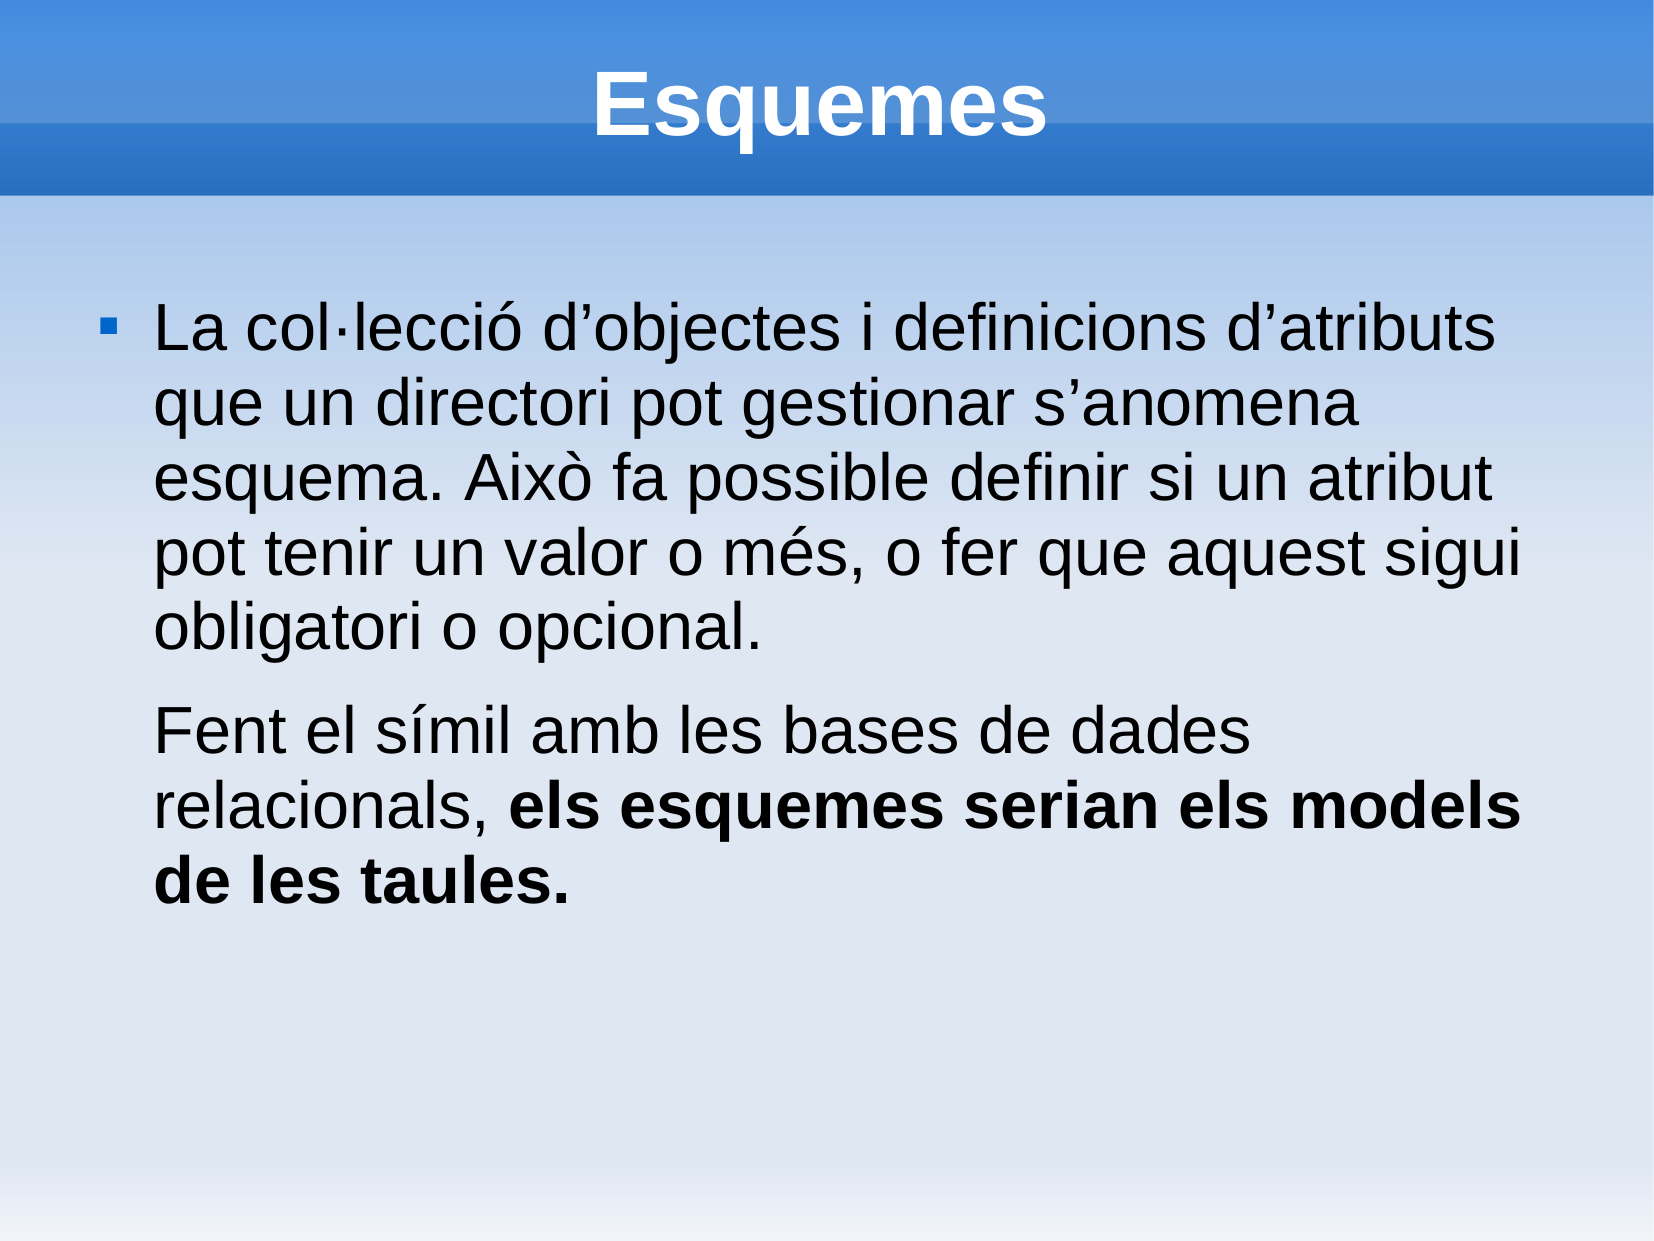

# Esquemes
La col·lecció d’objectes i definicions d’atributs que un directori pot gestionar s’anomena esquema. Això fa possible definir si un atribut pot tenir un valor o més, o fer que aquest sigui obligatori o opcional.
Fent el símil amb les bases de dades relacionals, els esquemes serian els models de les taules.